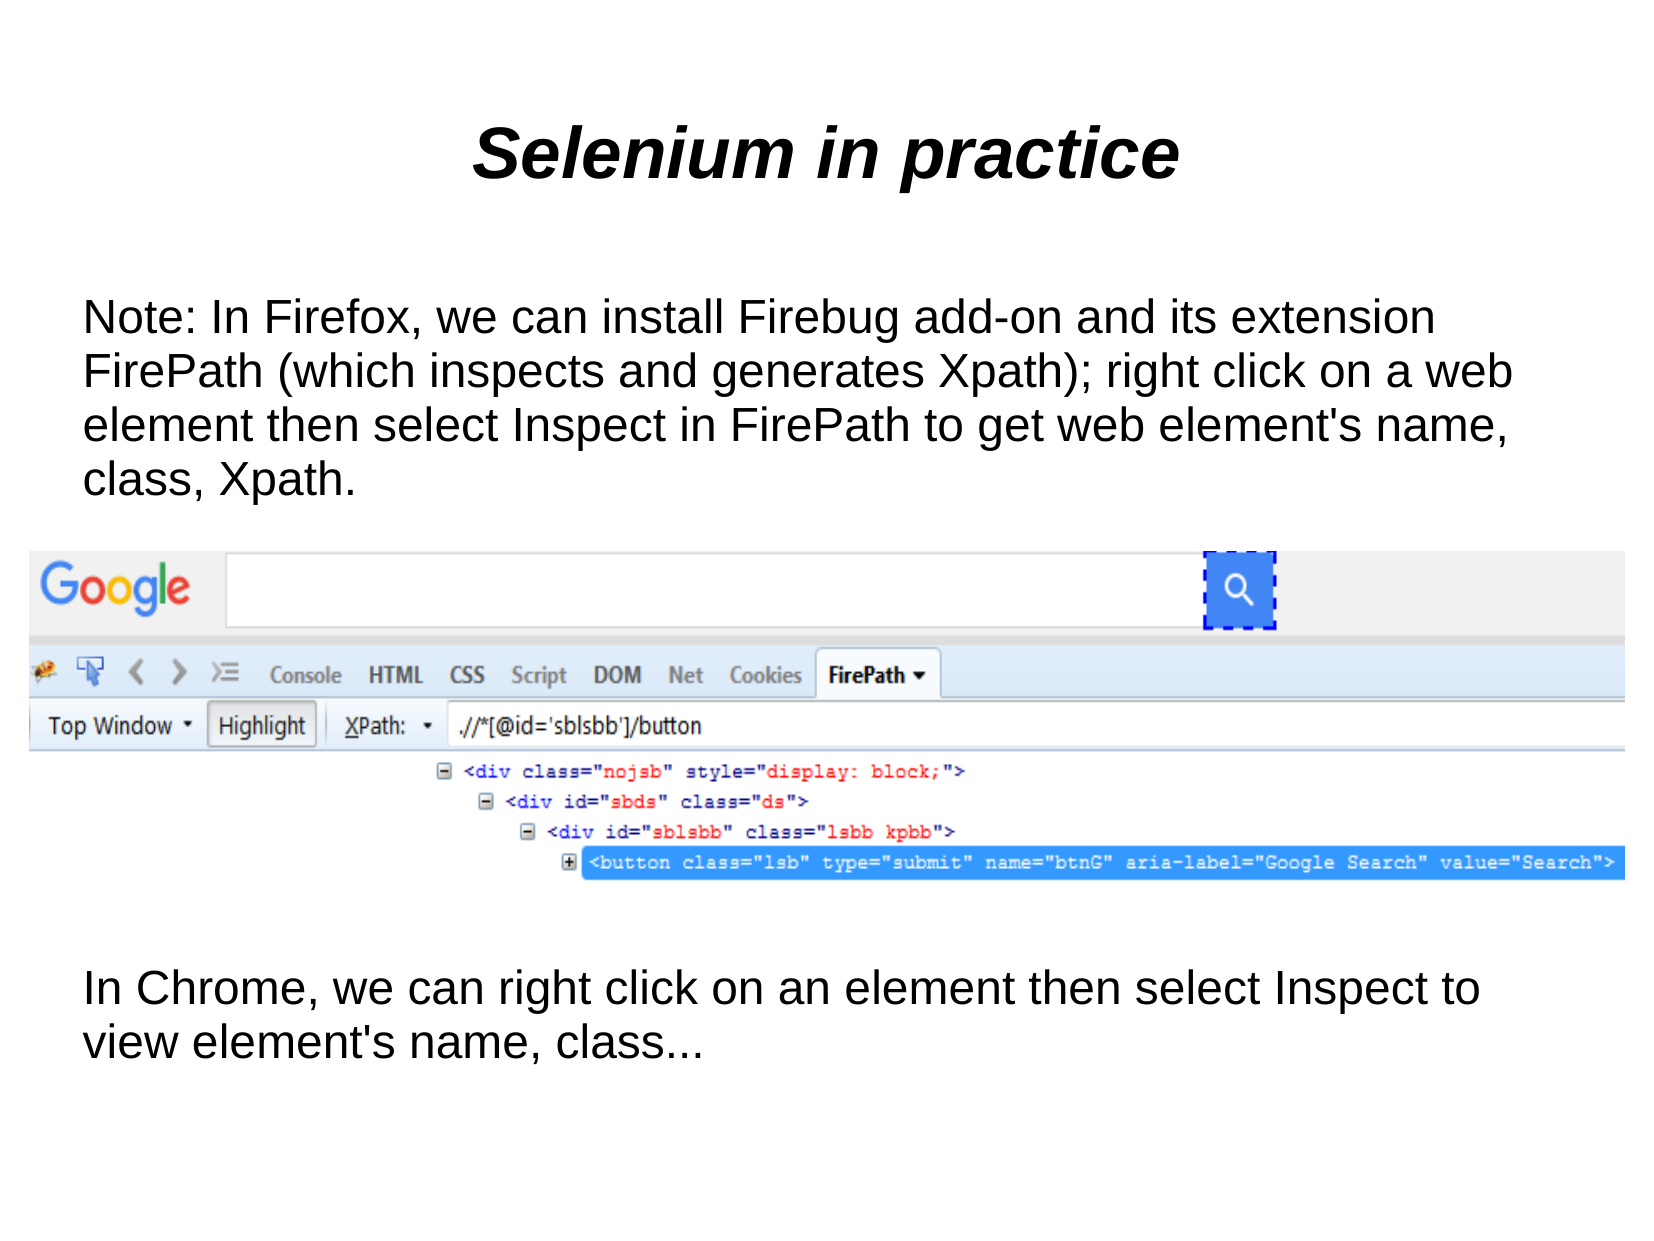

# Selenium in practice
Note: In Firefox, we can install Firebug add-on and its extension FirePath (which inspects and generates Xpath); right click on a web element then select Inspect in FirePath to get web element's name, class, Xpath.
In Chrome, we can right click on an element then select Inspect to view element's name, class...